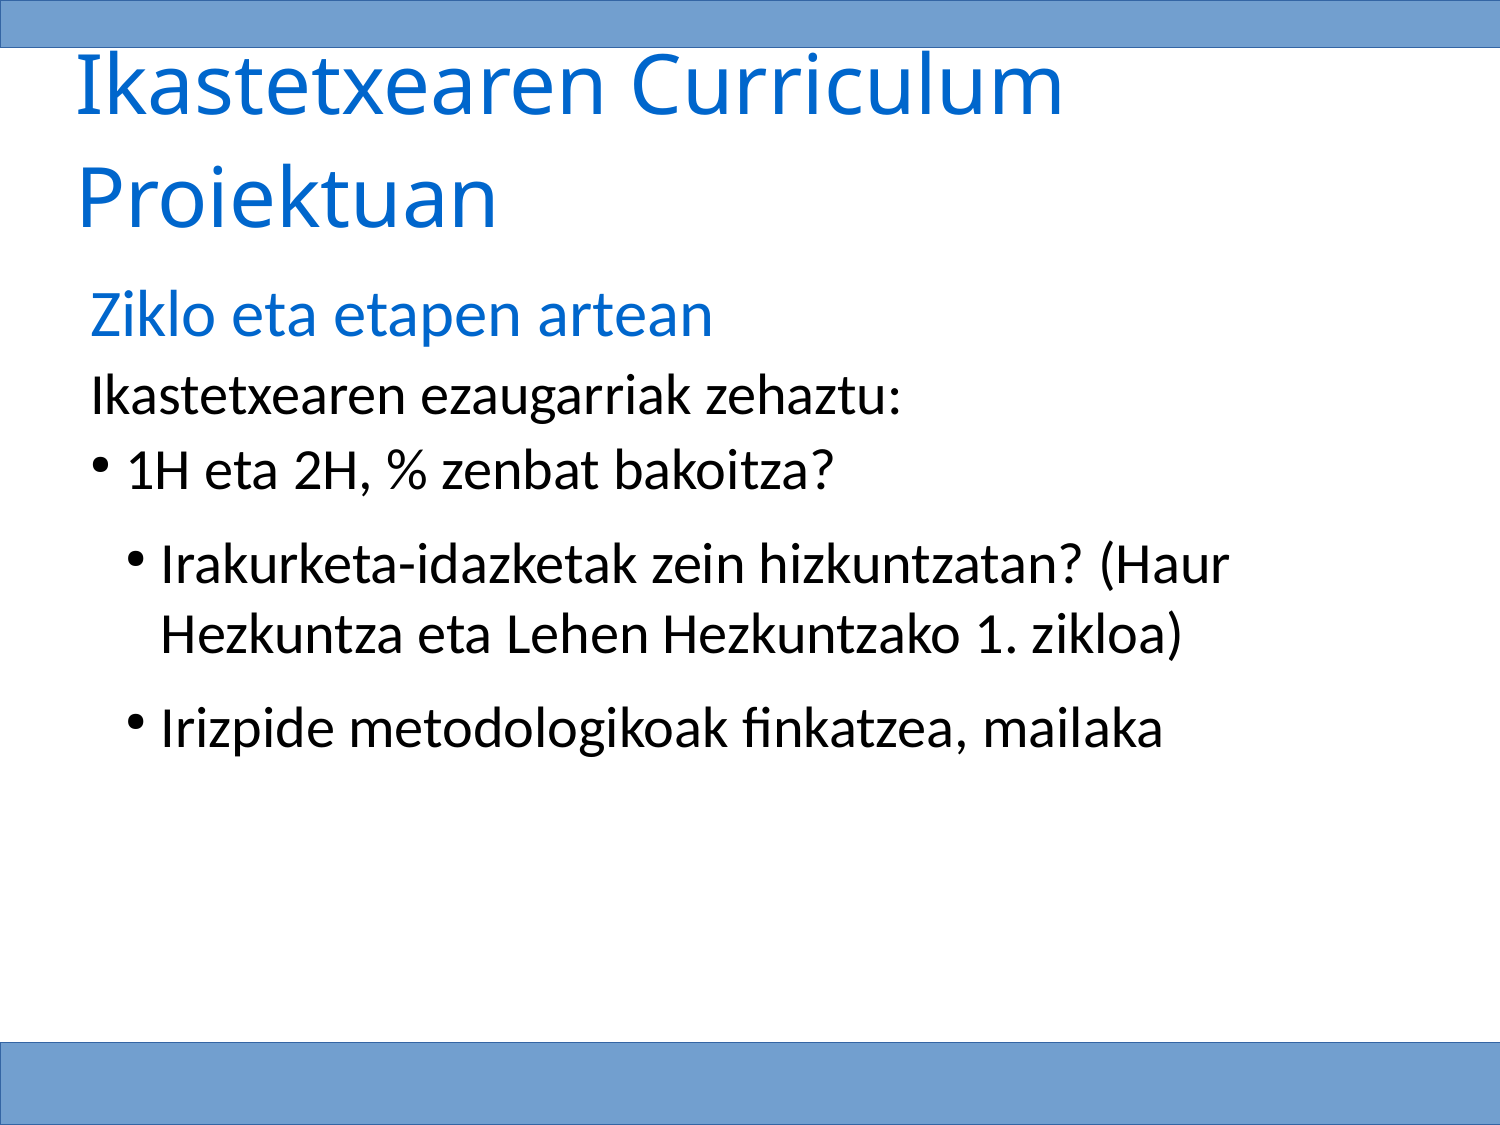

Ikastetxearen Curriculum Proiektuan
# Ziklo eta etapen artean
Ikastetxearen ezaugarriak zehaztu:
1H eta 2H, % zenbat bakoitza?
Irakurketa-idazketak zein hizkuntzatan? (Haur Hezkuntza eta Lehen Hezkuntzako 1. zikloa)
Irizpide metodologikoak finkatzea, mailaka